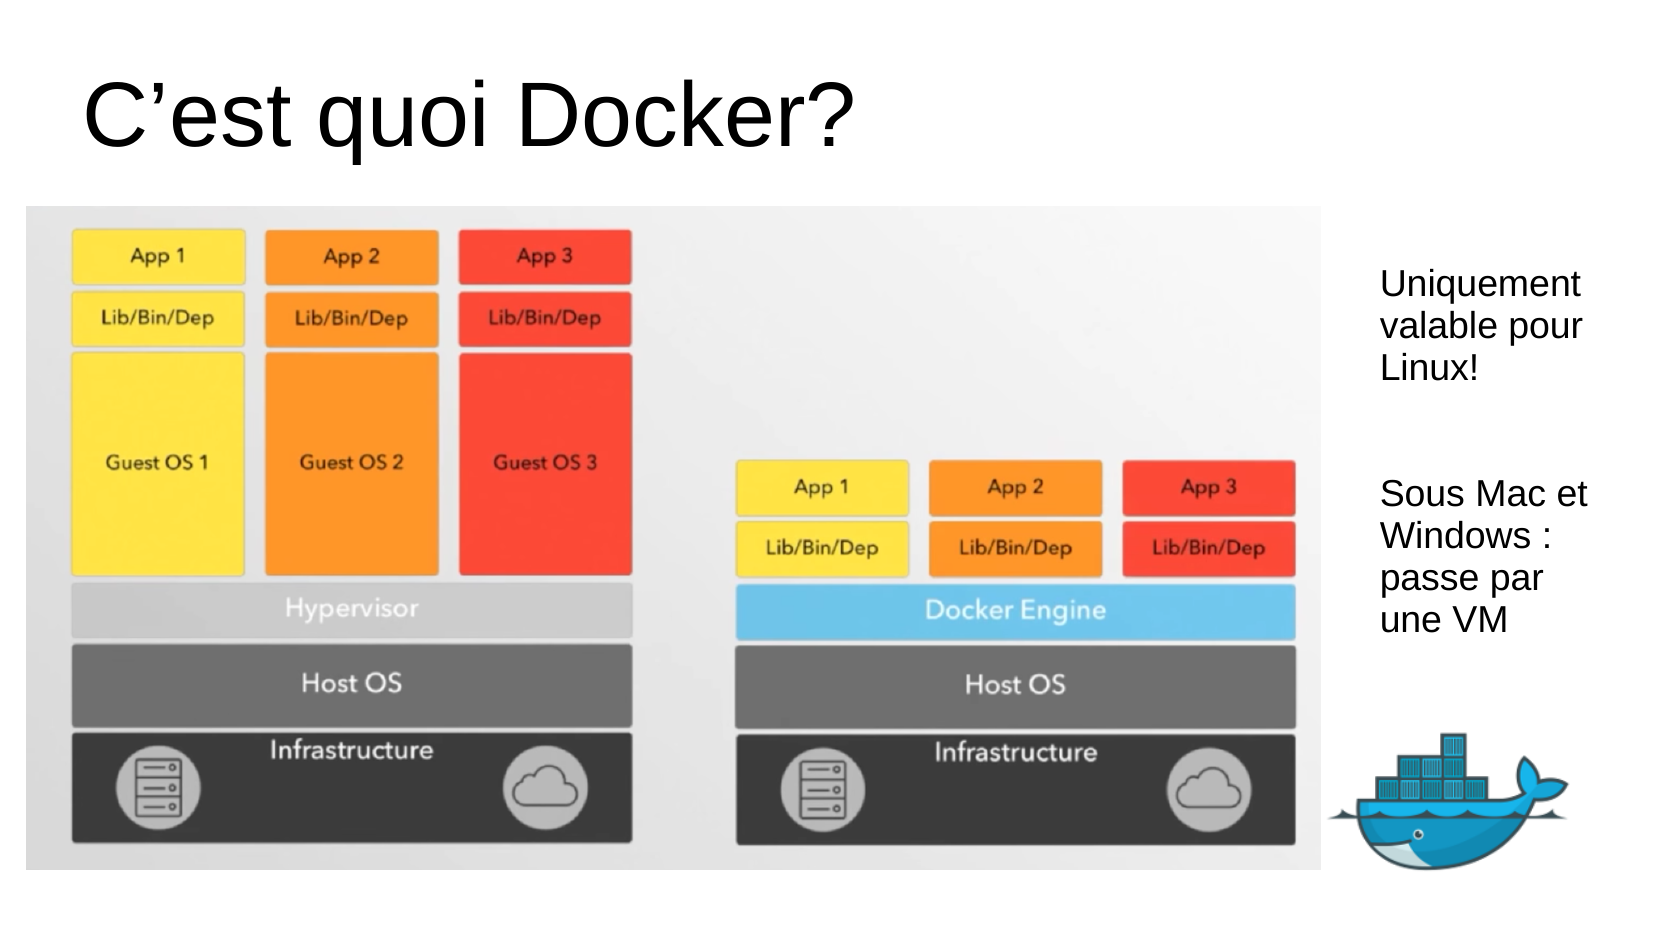

# C’est quoi Docker?
Uniquement valable pour Linux!
Sous Mac et Windows : passe par une VM